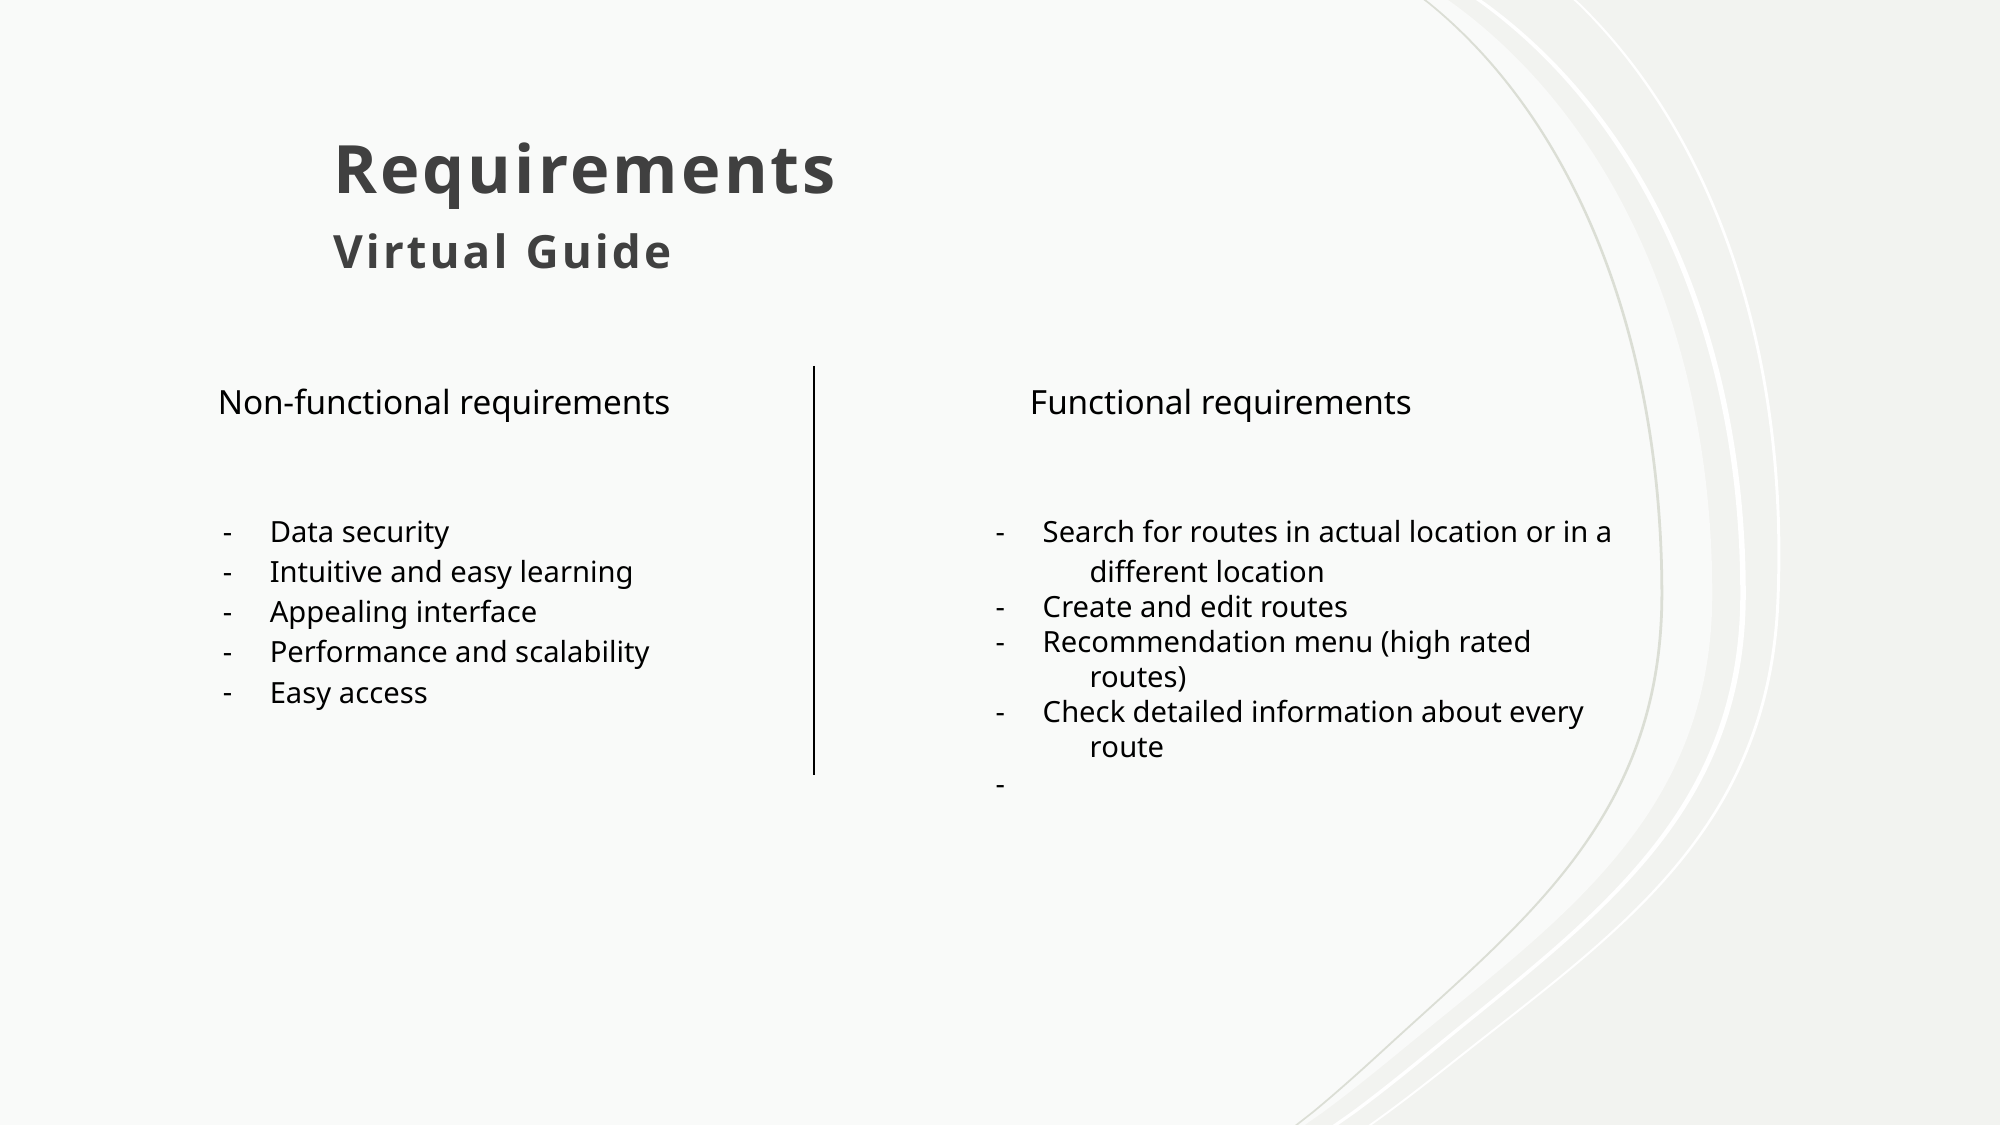

# Requirements Virtual Guide
Non-functional requirements
Functional requirements
Data security
Intuitive and easy learning
Appealing interface
Performance and scalability
Easy access
Search for routes in actual location or in a different location
Create and edit routes
Recommendation menu (high rated routes)
Check detailed information about every route